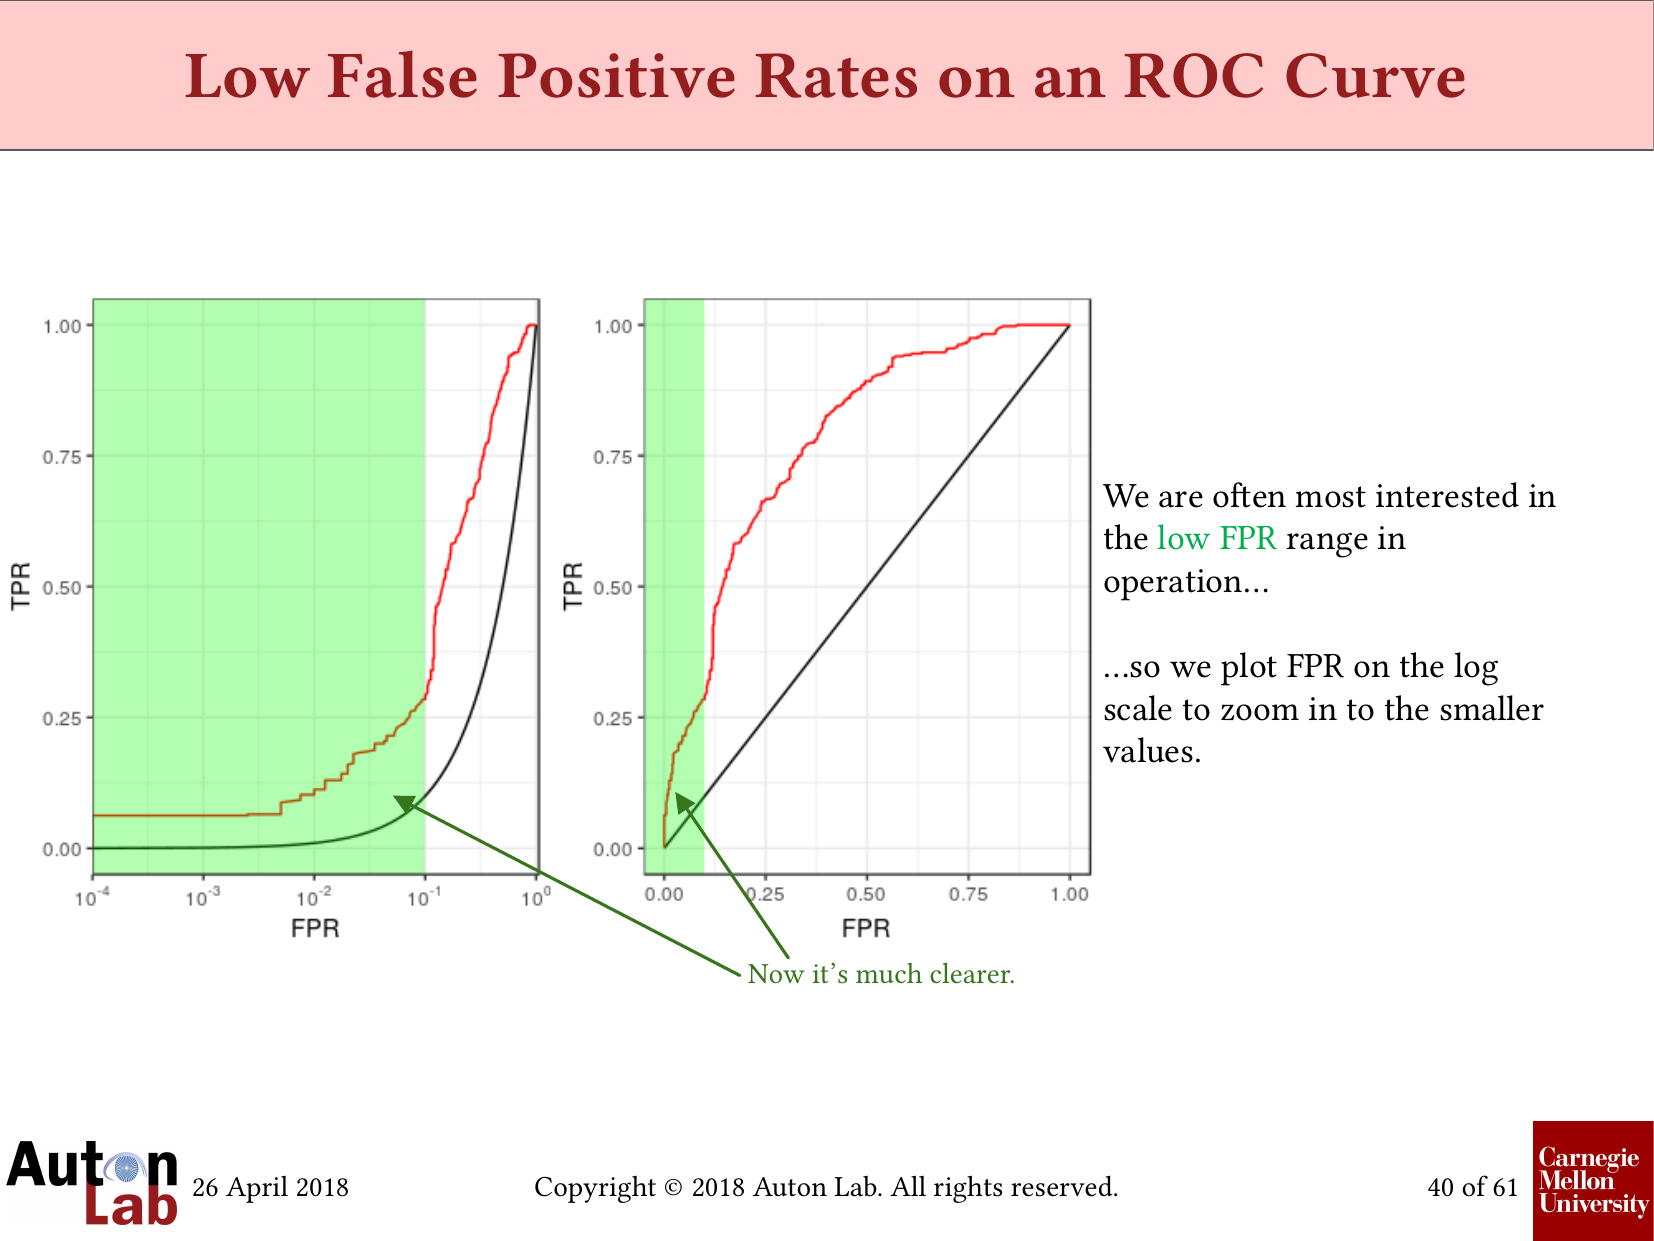

# Low False Positive Rates on an ROC Curve
We are often most interested in the low FPR range in operation…
...so we plot FPR on the log scale to zoom in to the smaller values.
Now it’s much clearer.
26 April 2018
40